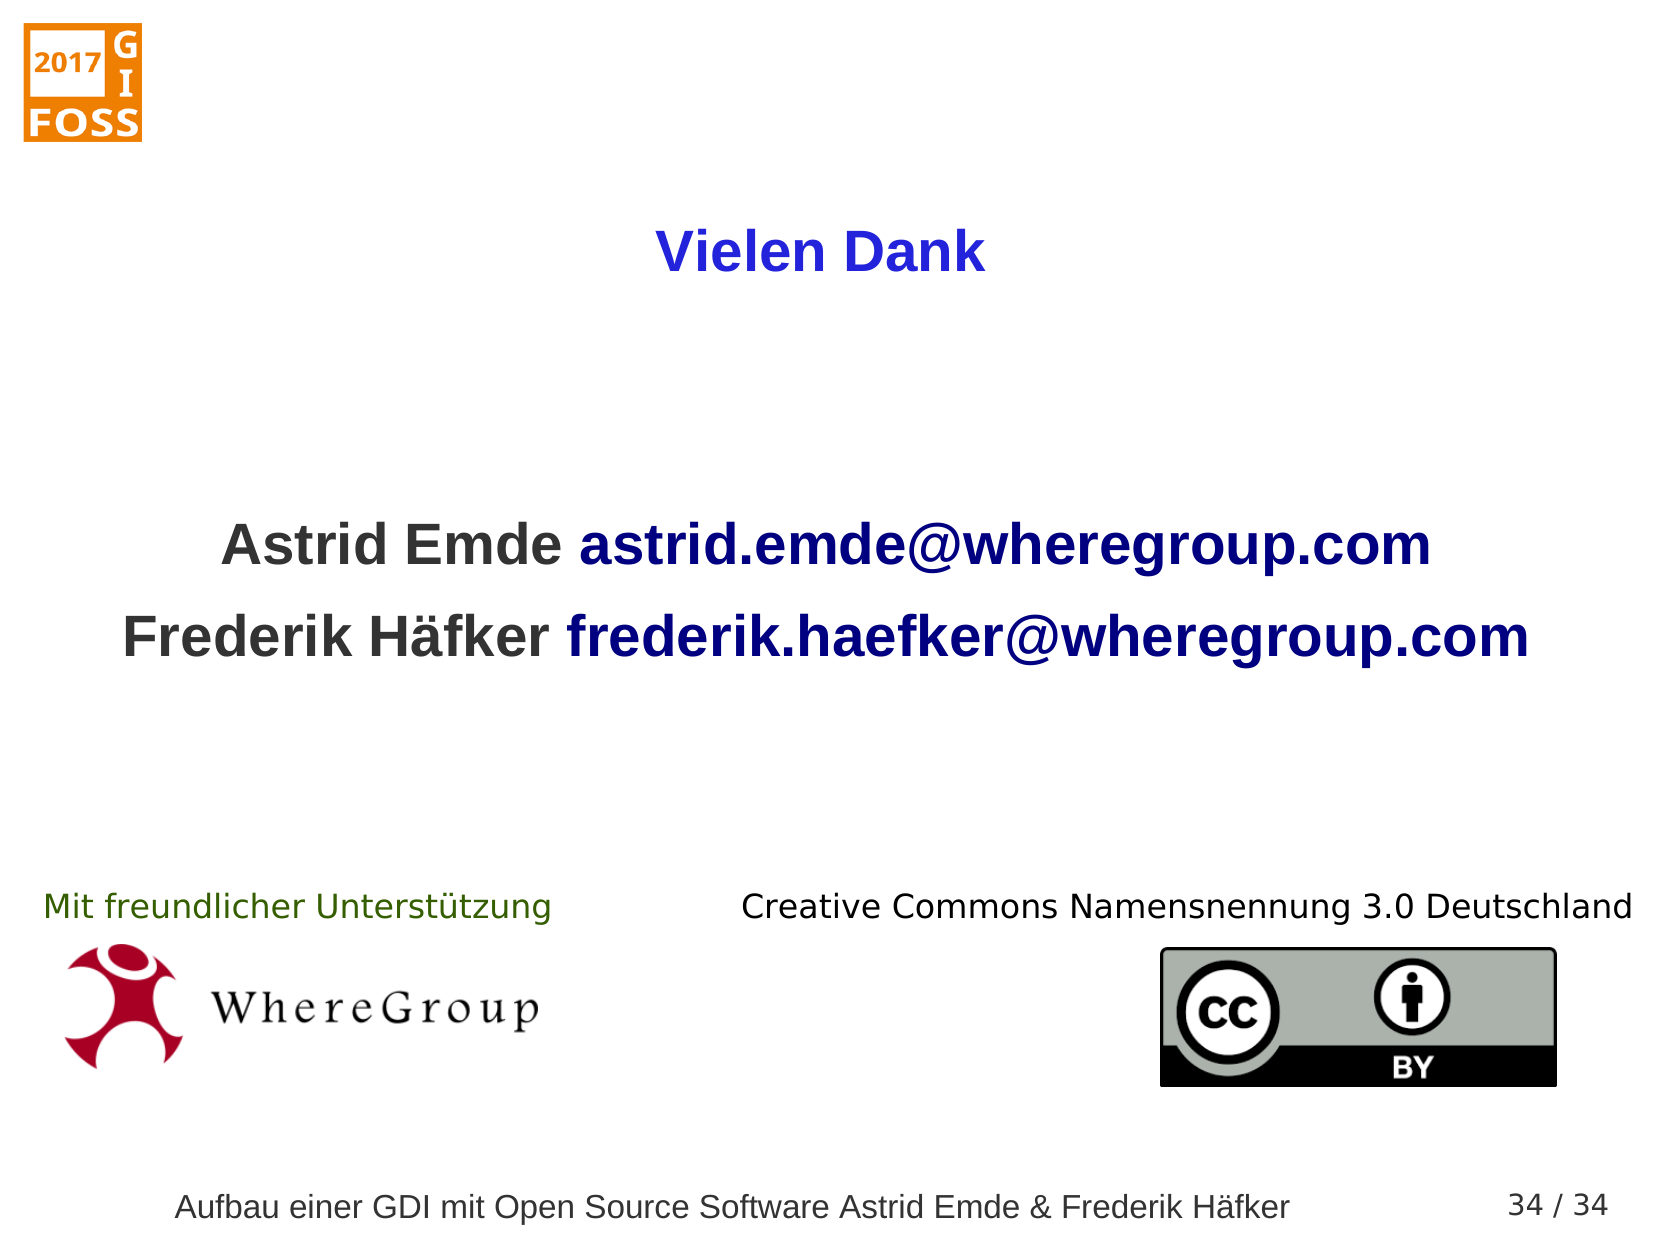

# Vielen Dank
Astrid Emde astrid.emde@wheregroup.com
Frederik Häfker frederik.haefker@wheregroup.com
Mit freundlicher Unterstützung
Creative Commons Namensnennung 3.0 Deutschland